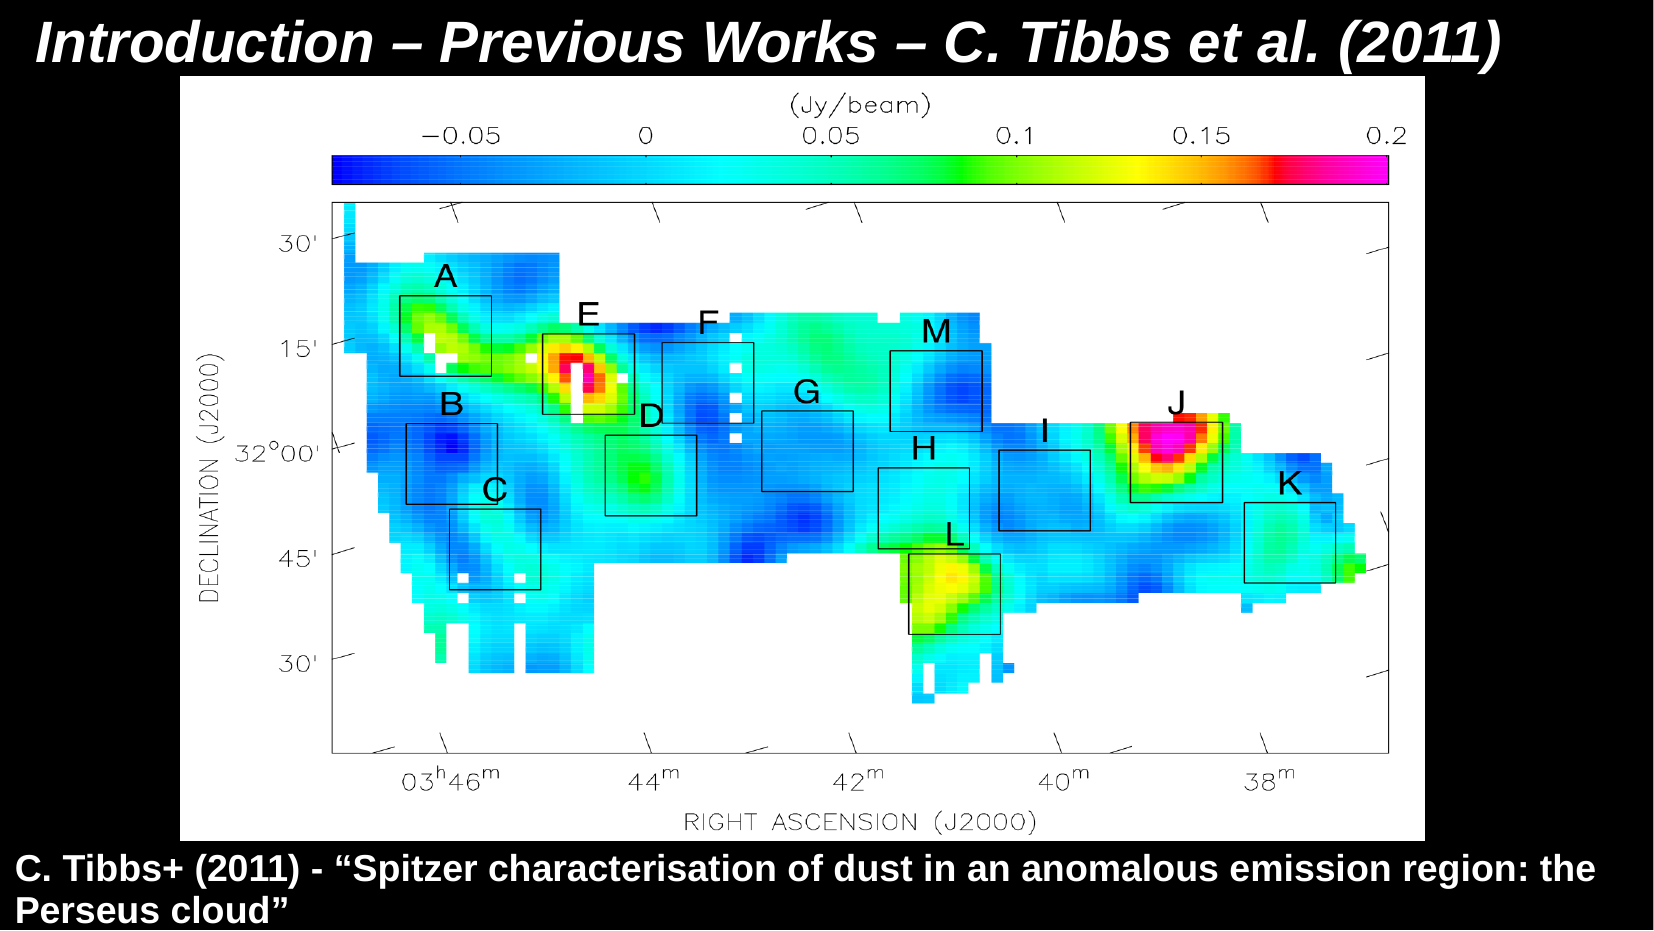

# Introduction – Previous Works – C. Tibbs et al. (2011)
C. Tibbs+ (2011) - “Spitzer characterisation of dust in an anomalous emission region: the Perseus cloud”